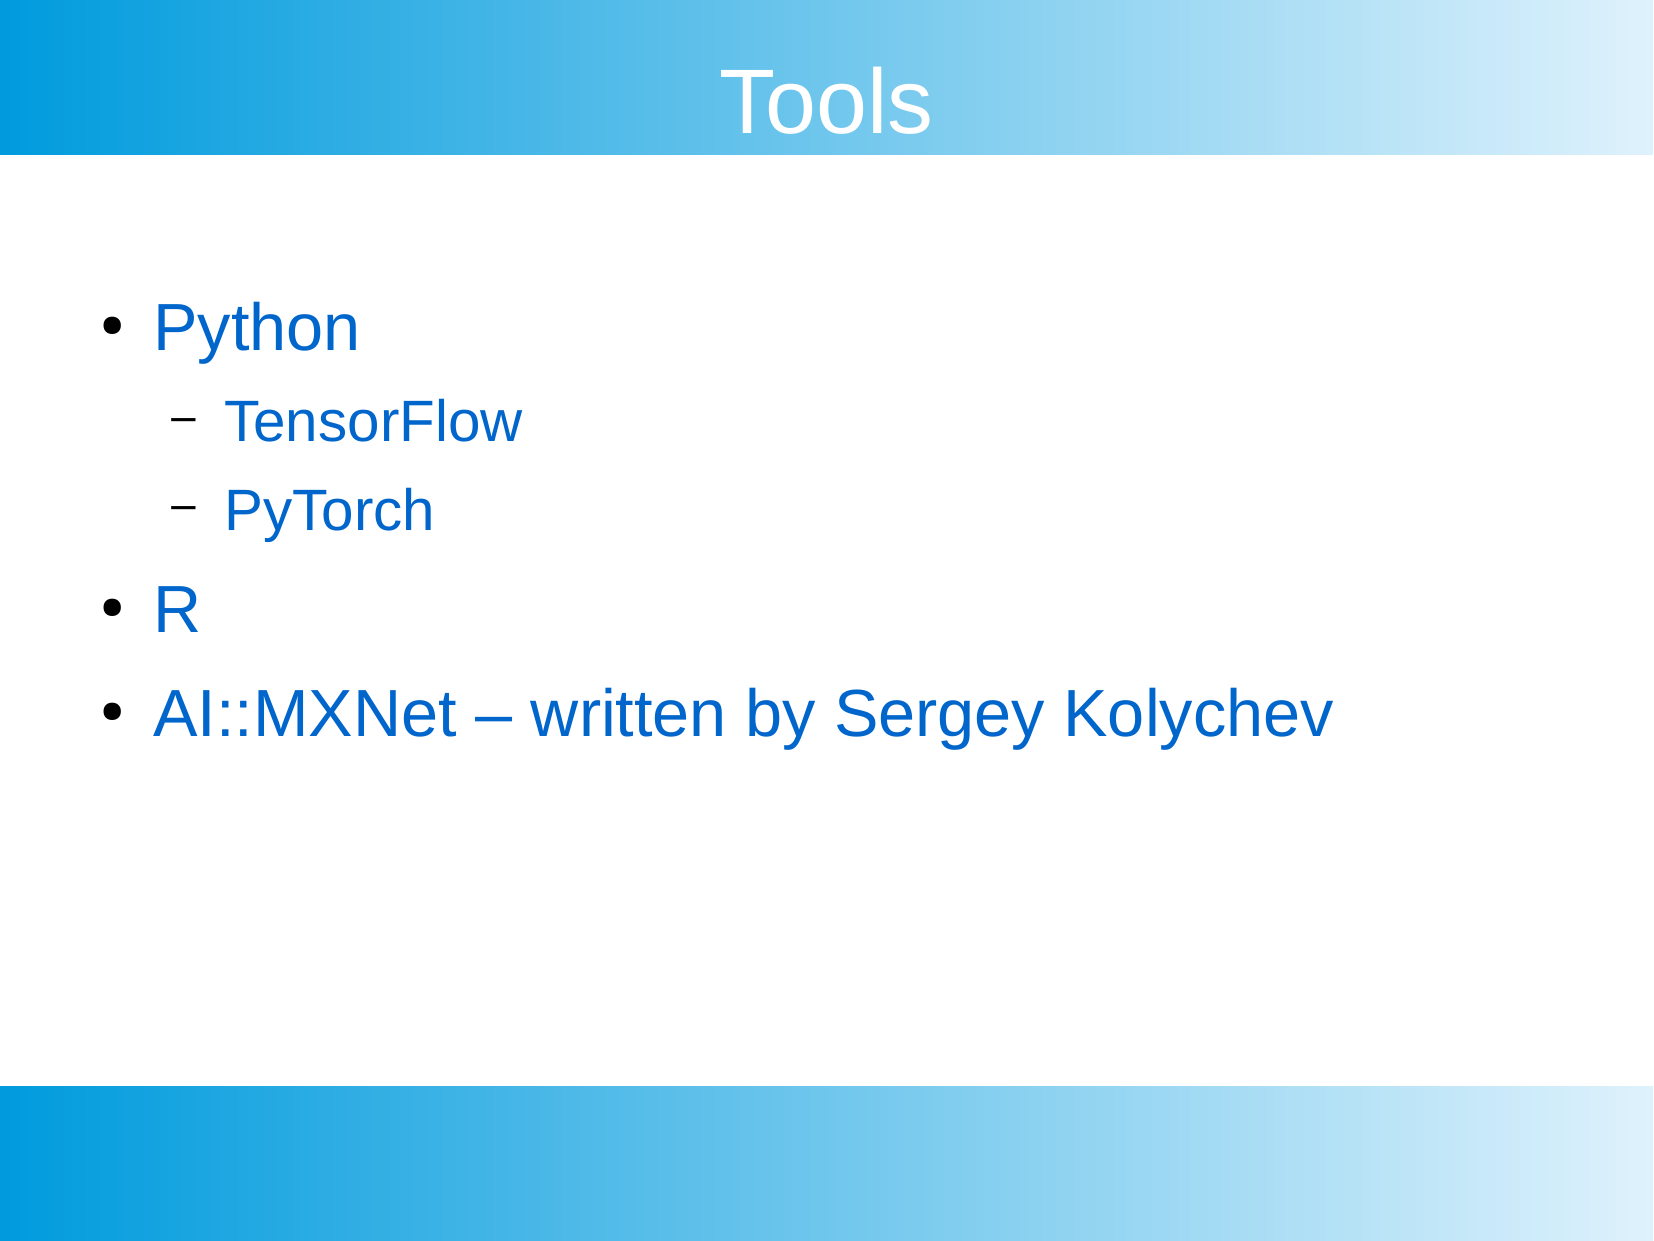

# Tools
Python
TensorFlow
PyTorch
R
AI::MXNet – written by Sergey Kolychev